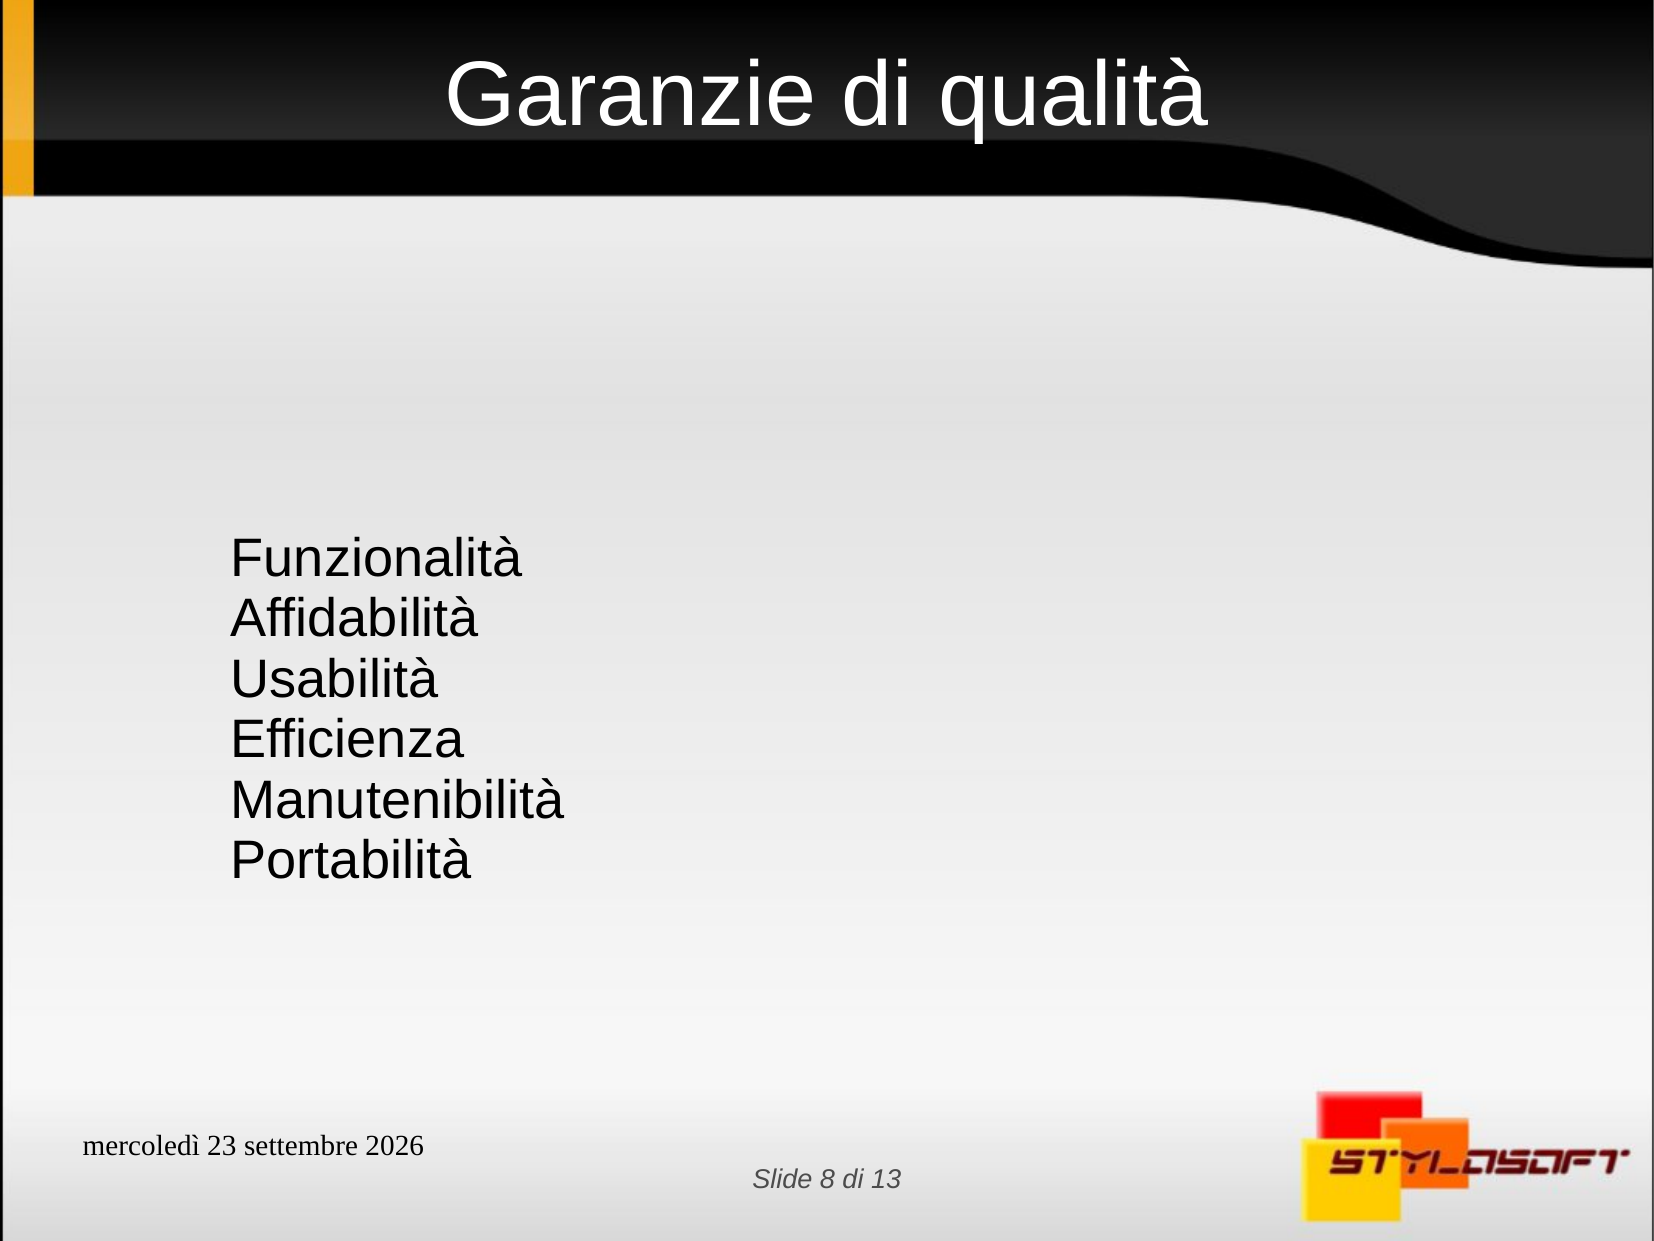

# Garanzie di qualità
Funzionalità
Affidabilità
Usabilità
Efficienza
Manutenibilità
Portabilità
Slide di 13